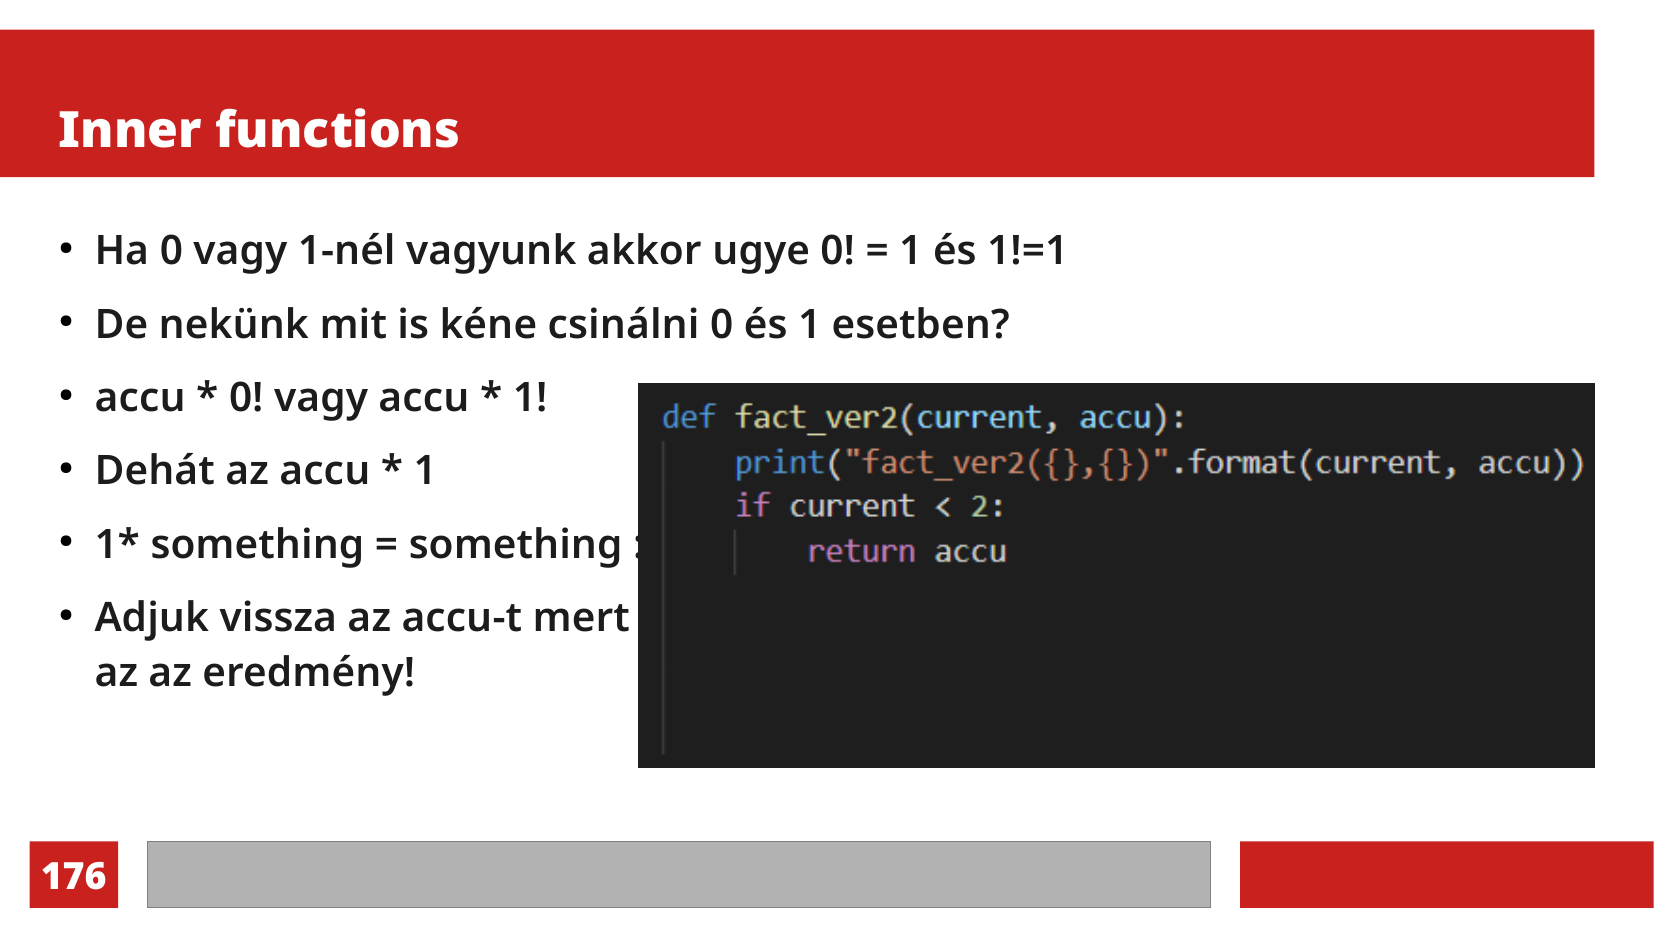

# Inner functions
Ha 0 vagy 1-nél vagyunk akkor ugye 0! = 1 és 1!=1
De nekünk mit is kéne csinálni 0 és 1 esetben?
accu * 0! vagy accu * 1!
Dehát az accu * 1
1* something = something :)
Adjuk vissza az accu-t mert
az az eredmény!
176